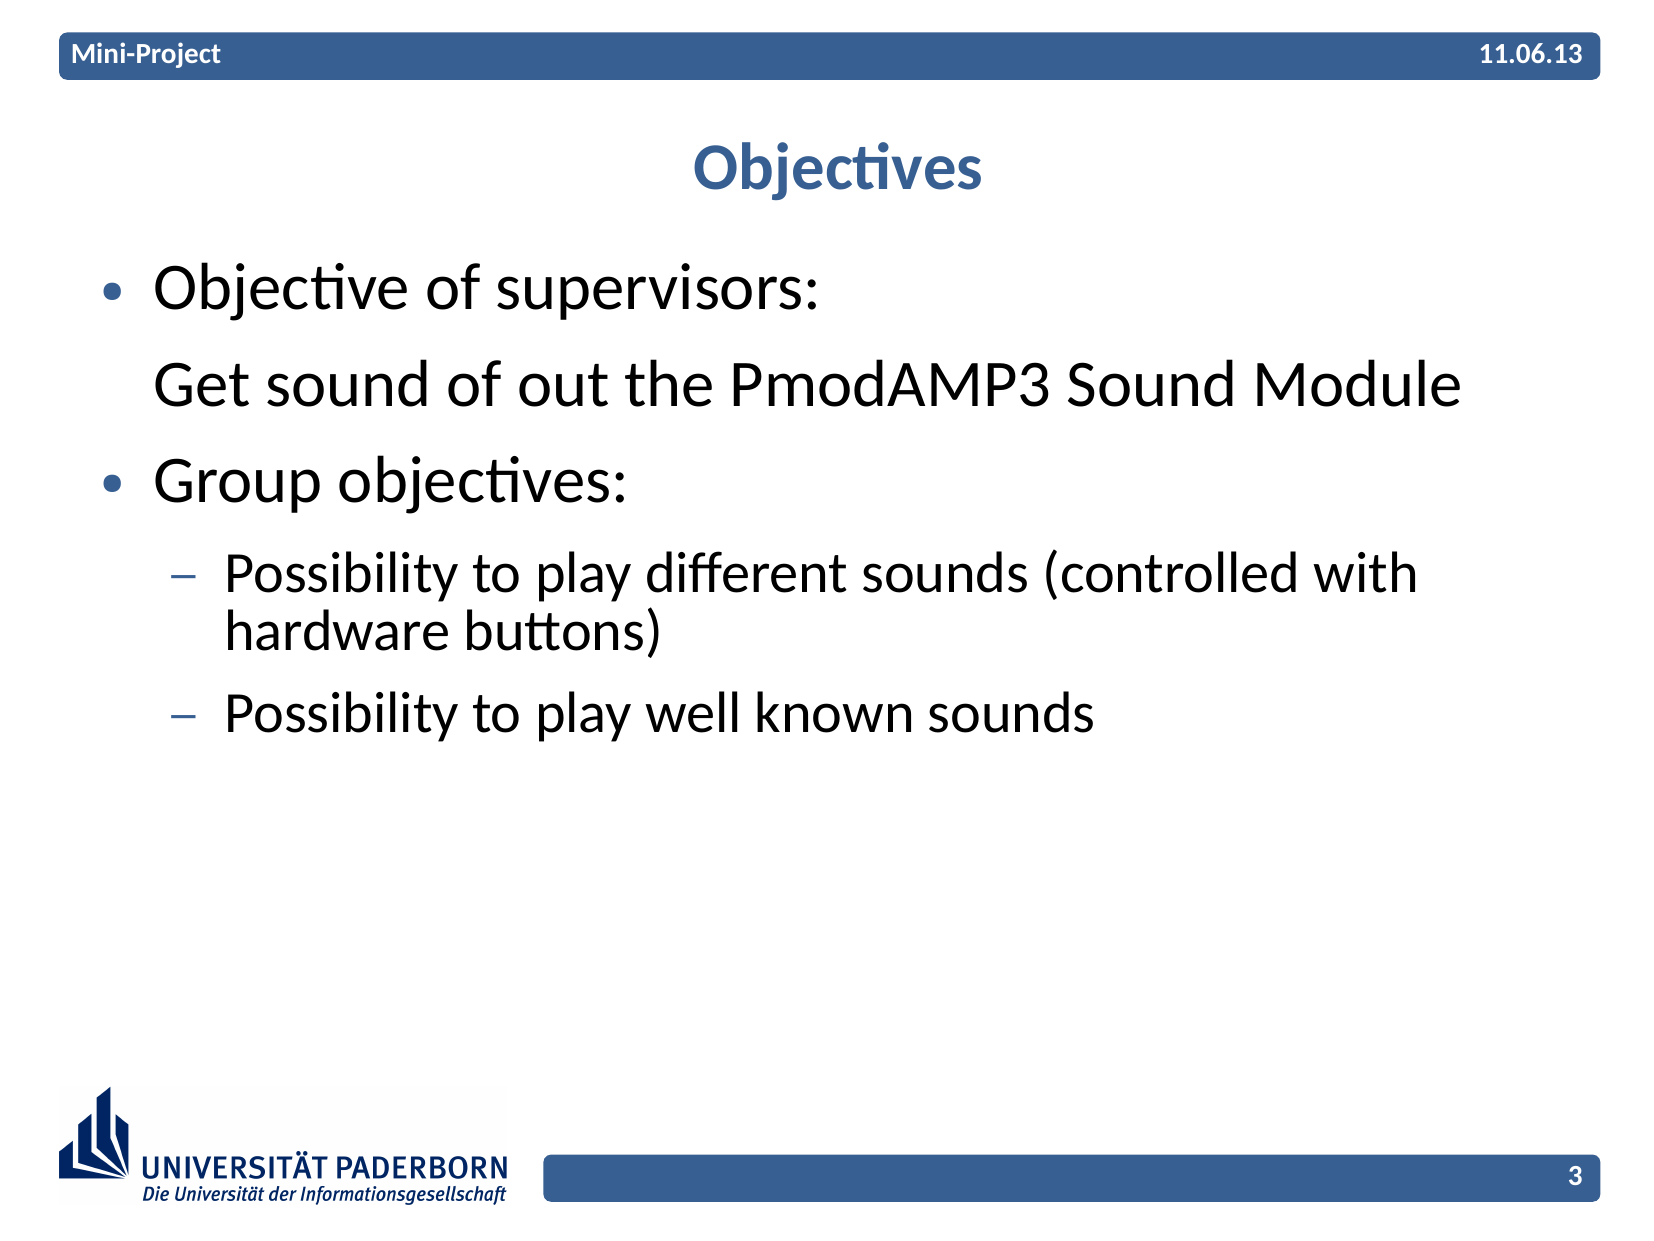

Mini-Project
11.06.13
# Objectives
Objective of supervisors:
Get sound of out the PmodAMP3 Sound Module
Group objectives:
Possibility to play different sounds (controlled with hardware buttons)
Possibility to play well known sounds
3